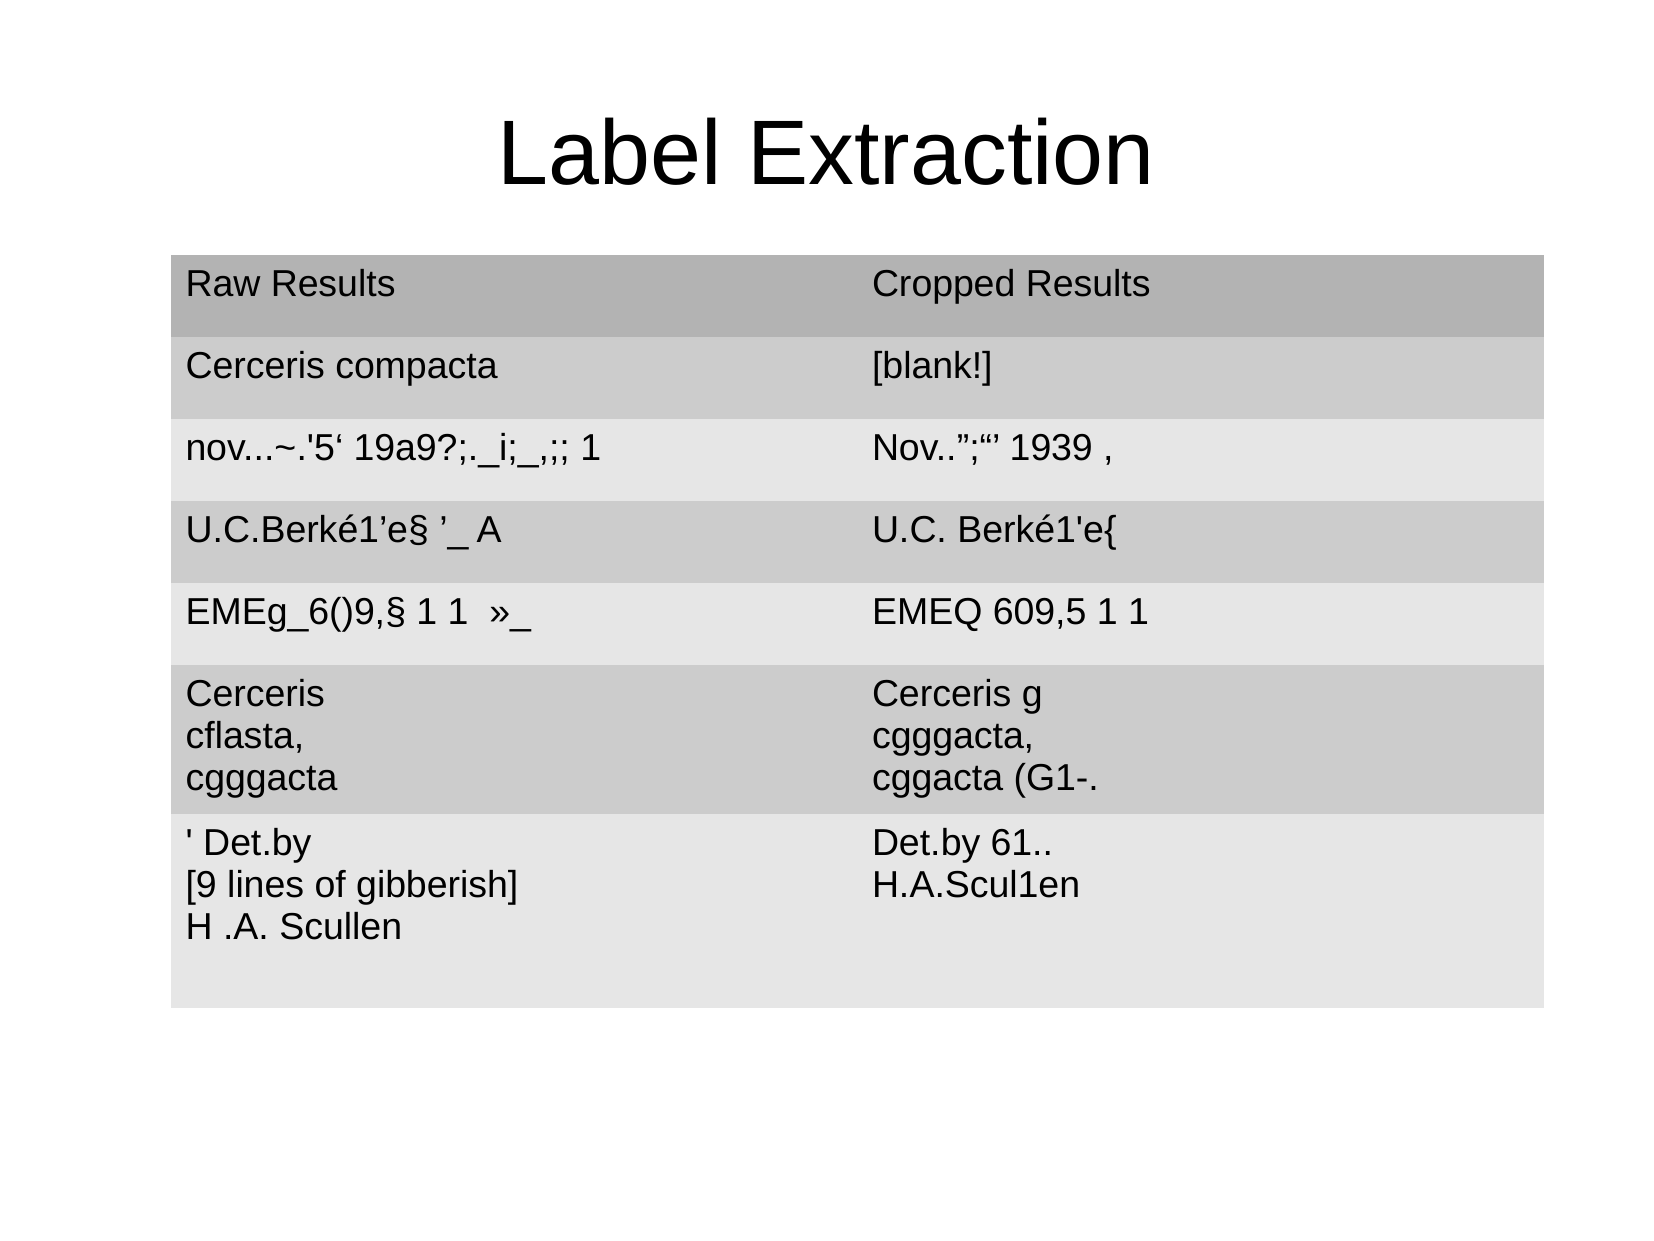

# Label Extraction
| Raw Results | Cropped Results |
| --- | --- |
| Cerceris compacta | [blank!] |
| nov...~.'5‘ 19a9?;.\_i;\_,;; 1 | Nov..”;“’ 1939 , |
| U.C.Berké1’e§ ’\_ A | U.C. Berké1'e{ |
| EMEg\_6()9,§ 1 1 »\_ | EMEQ 609,5 1 1 |
| Cerceris cﬂasta, cgggacta | Cerceris g cgggacta, cggacta (G1-. |
| ' Det.by [9 lines of gibberish] H .A. Scullen | Det.by 61.. H.A.Scul1en |